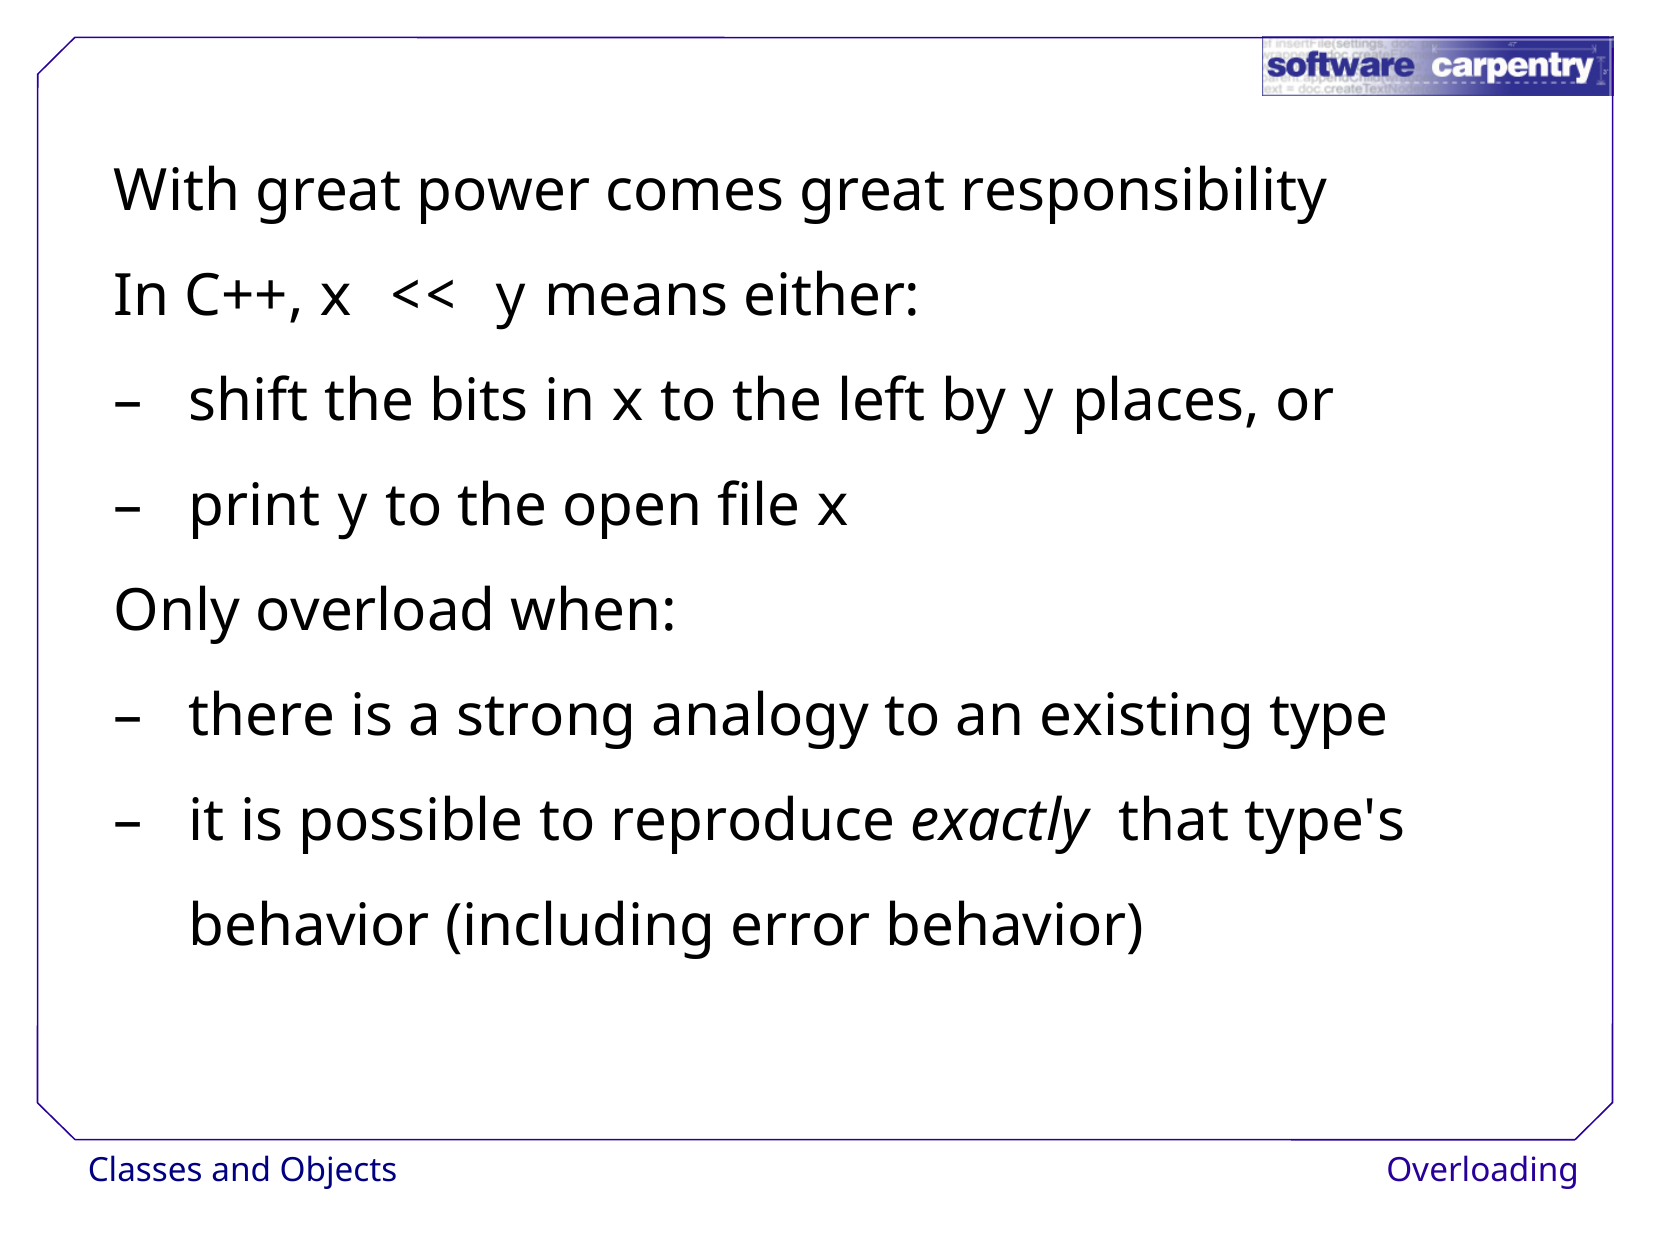

With great power comes great responsibility
In C++, x << y means either:
–	shift the bits in x to the left by y places, or
–	print y to the open file x
Only overload when:
–	there is a strong analogy to an existing type
–	it is possible to reproduce exactly that type's
	behavior (including error behavior)